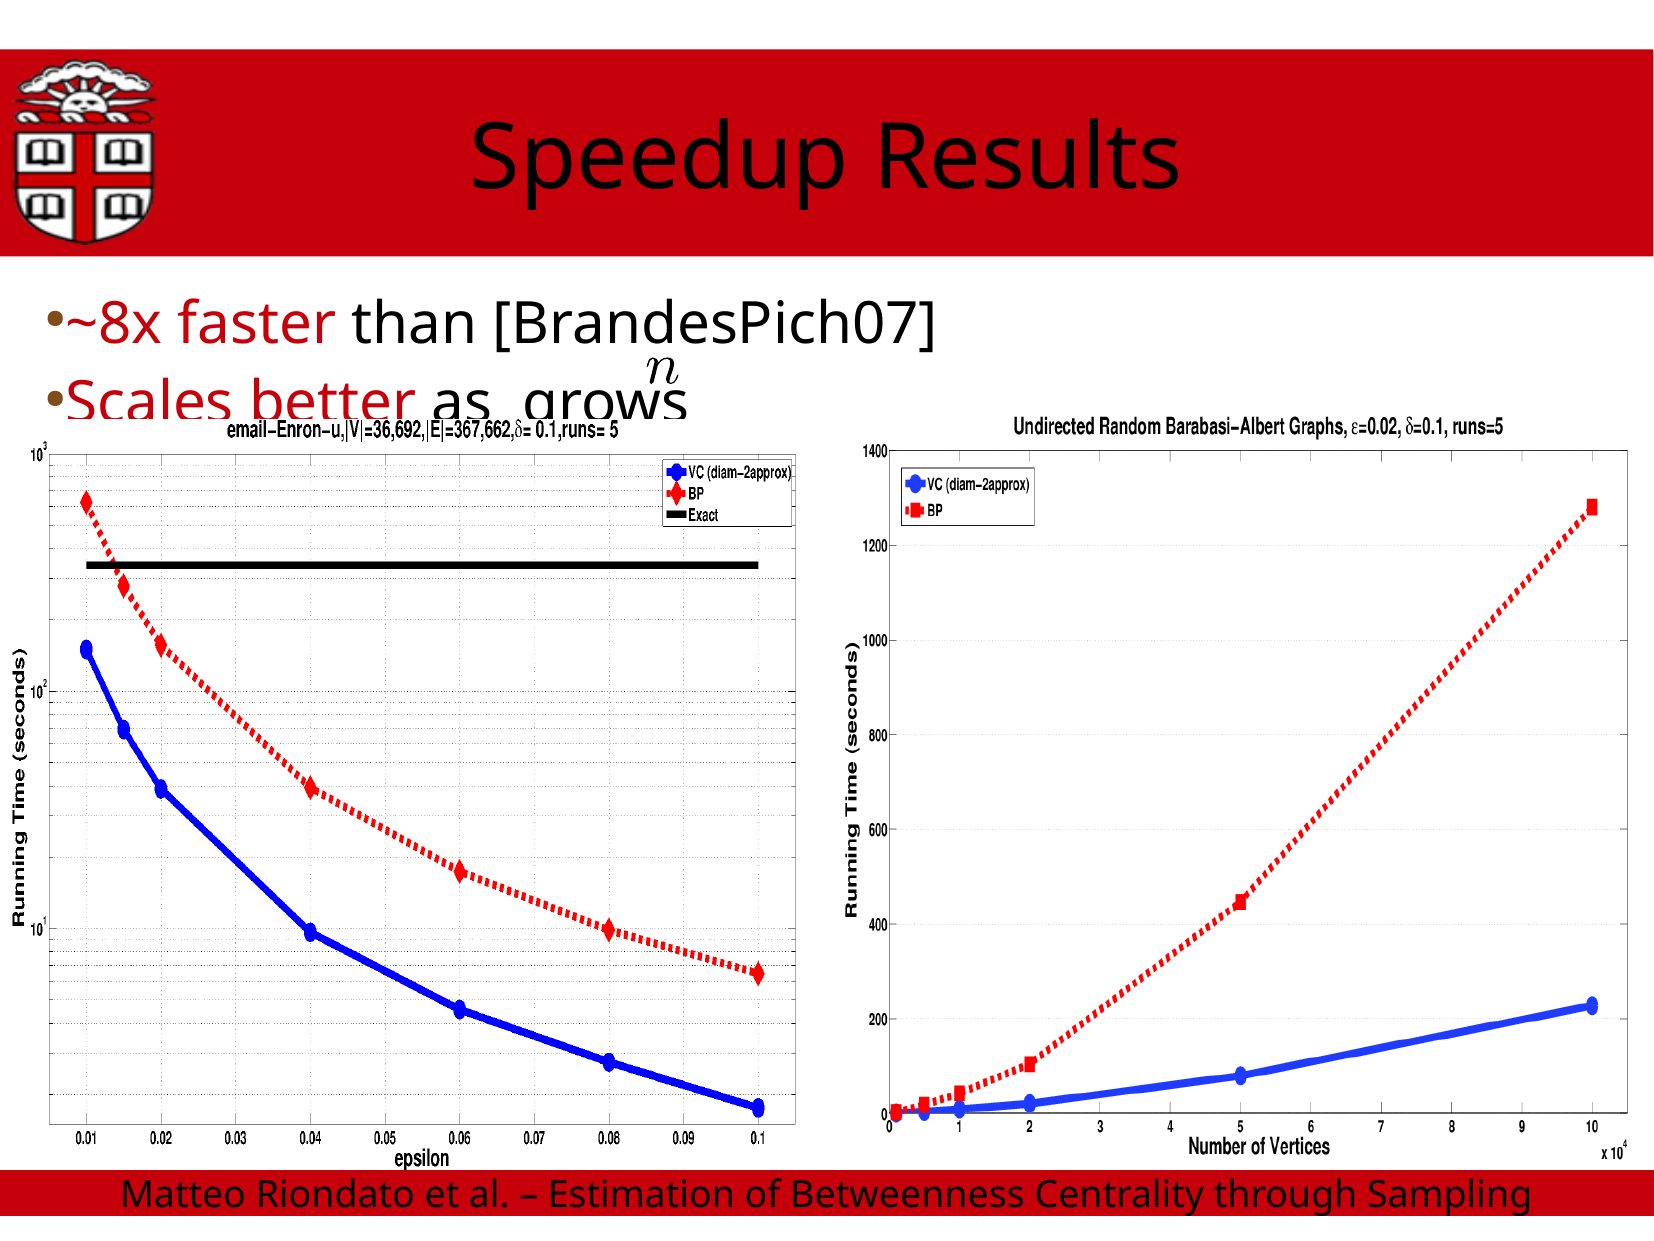

# Speedup Results
~8x faster than [BrandesPich07]
Scales better as grows
Matteo Riondato et al. – Estimation of Betweenness Centrality through Sampling